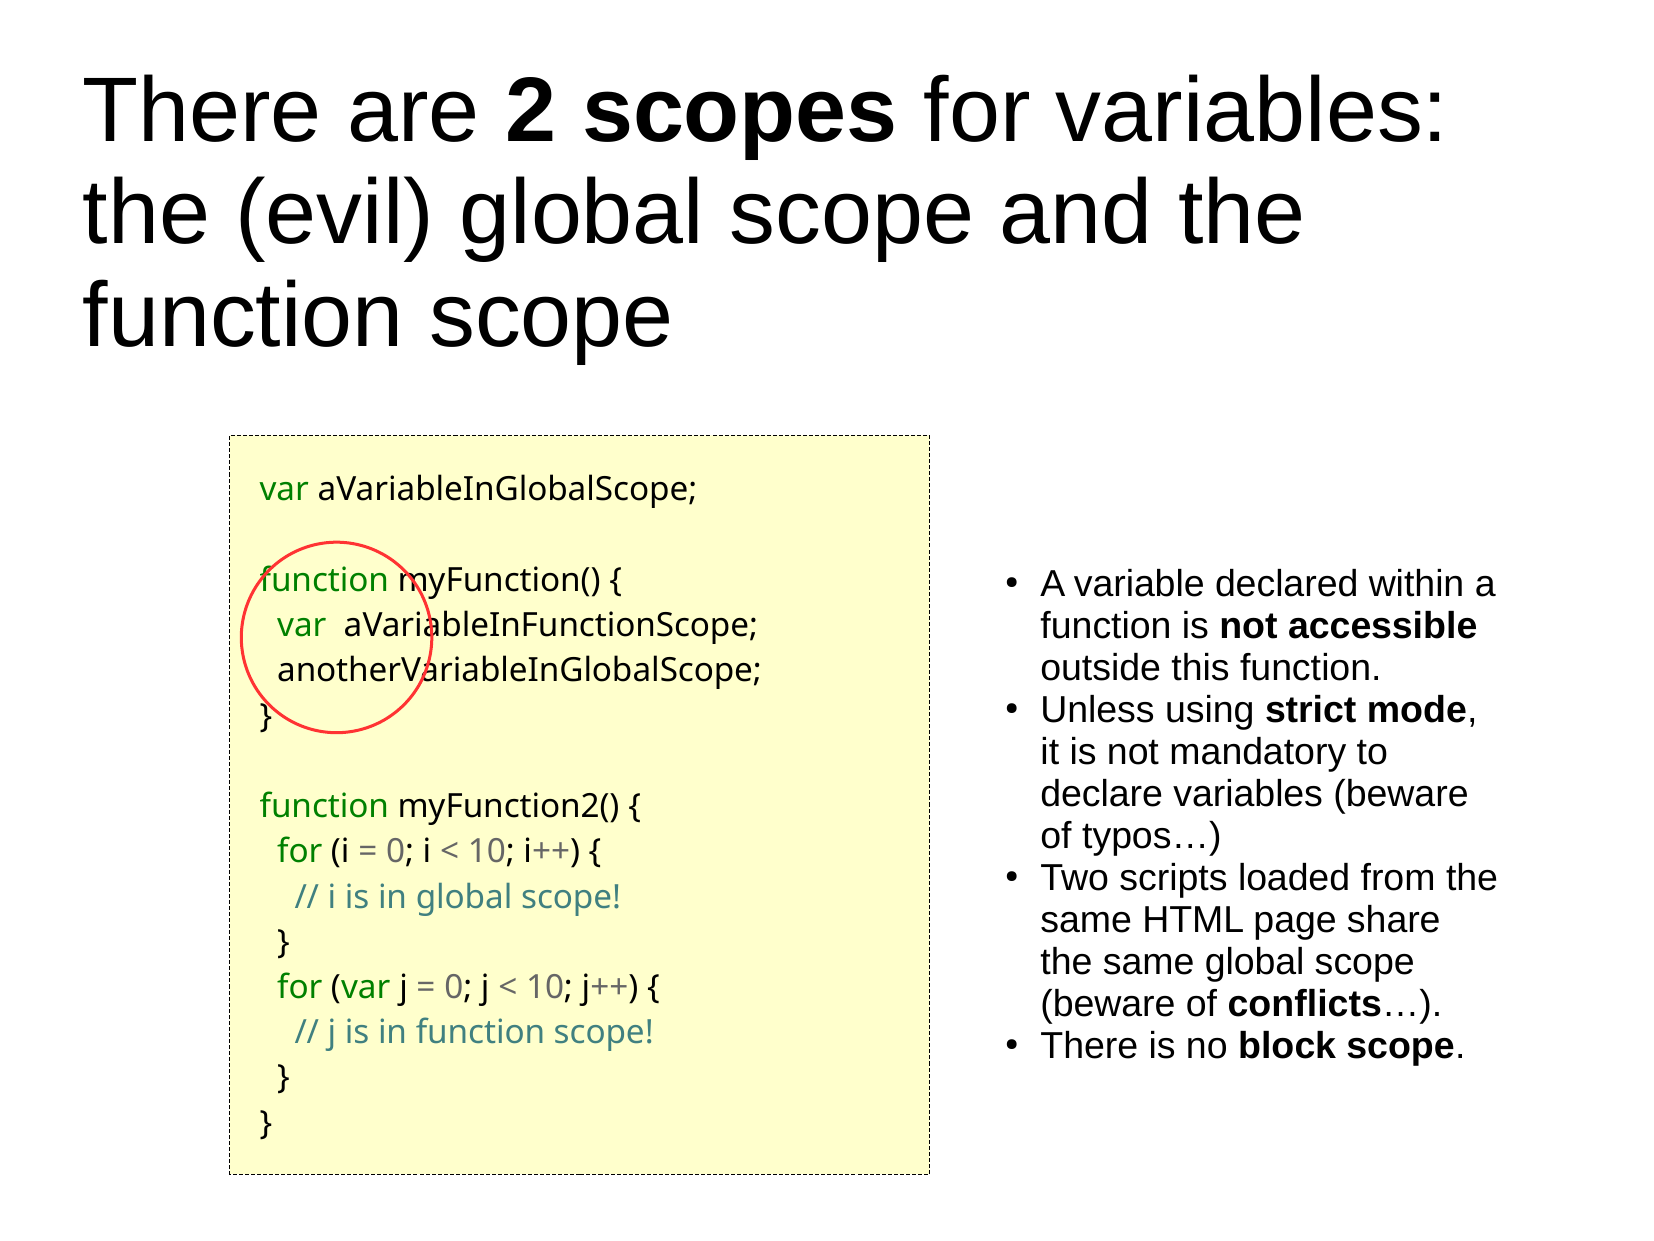

# There are 2 scopes for variables: the (evil) global scope and the function scope
var aVariableInGlobalScope;
function myFunction() {
 var aVariableInFunctionScope;
 anotherVariableInGlobalScope;
}
function myFunction2() {
 for (i = 0; i < 10; i++) {
 // i is in global scope!
 }
 for (var j = 0; j < 10; j++) {
 // j is in function scope!
 }
}
A variable declared within a function is not accessible outside this function.
Unless using strict mode, it is not mandatory to declare variables (beware of typos…)
Two scripts loaded from the same HTML page share the same global scope (beware of conflicts…).
There is no block scope.